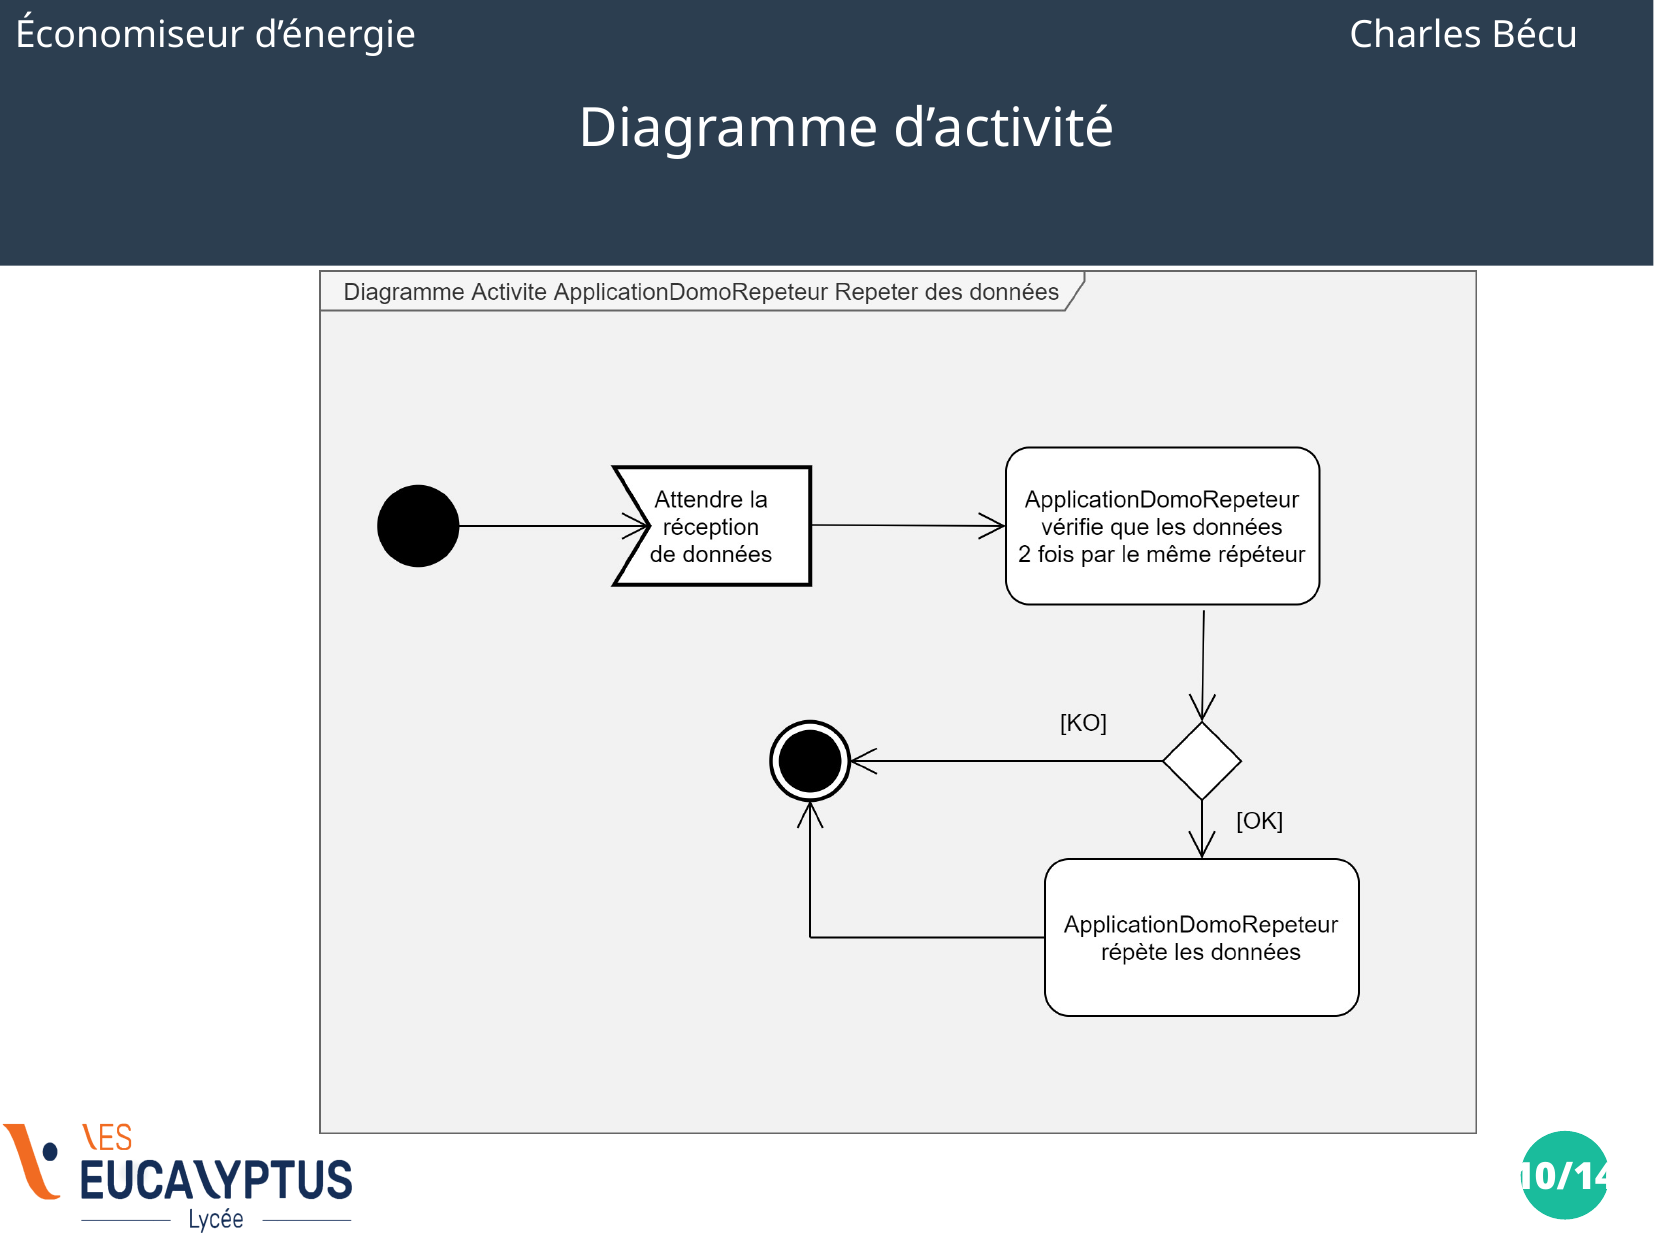

Économiseur d’énergie
Charles Bécu
# Diagramme d’activité
10